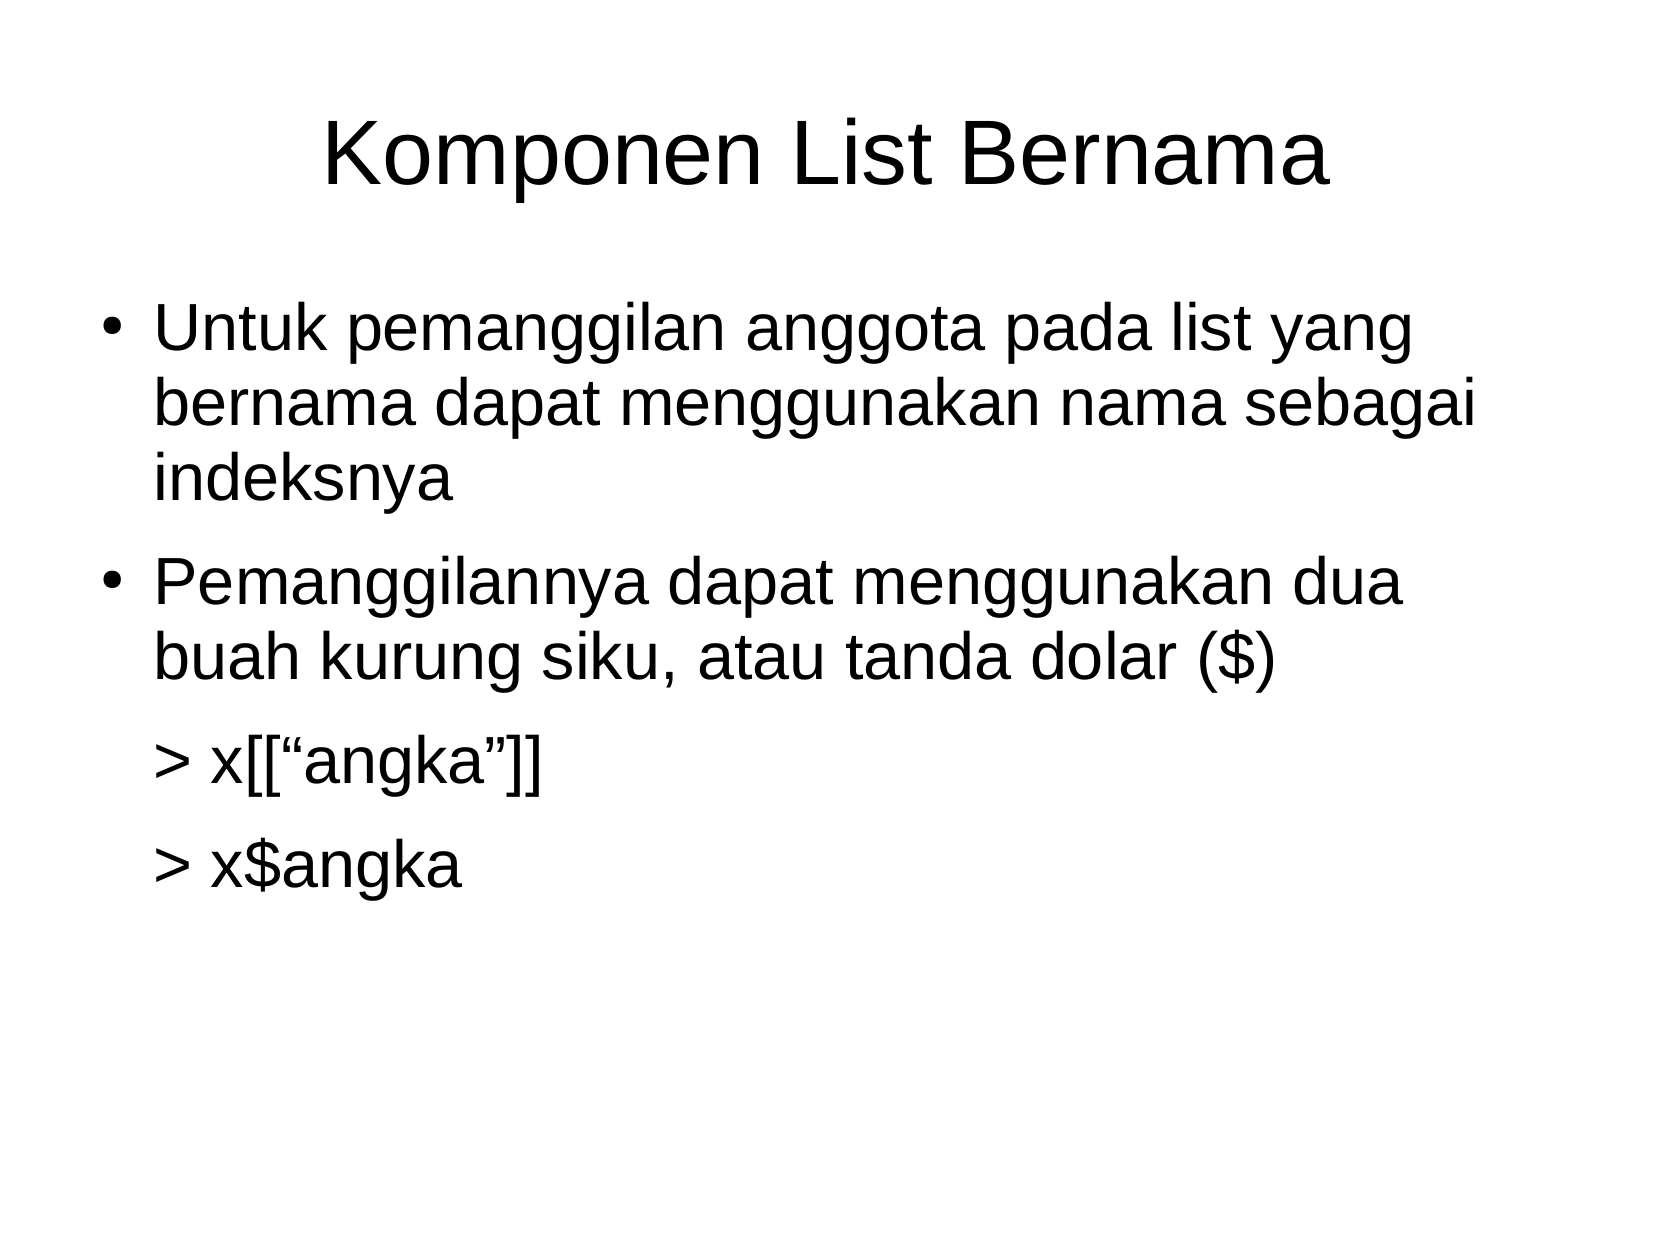

# Komponen List Bernama
Untuk pemanggilan anggota pada list yang bernama dapat menggunakan nama sebagai indeksnya
Pemanggilannya dapat menggunakan dua buah kurung siku, atau tanda dolar ($)
> x[[“angka”]]
> x$angka